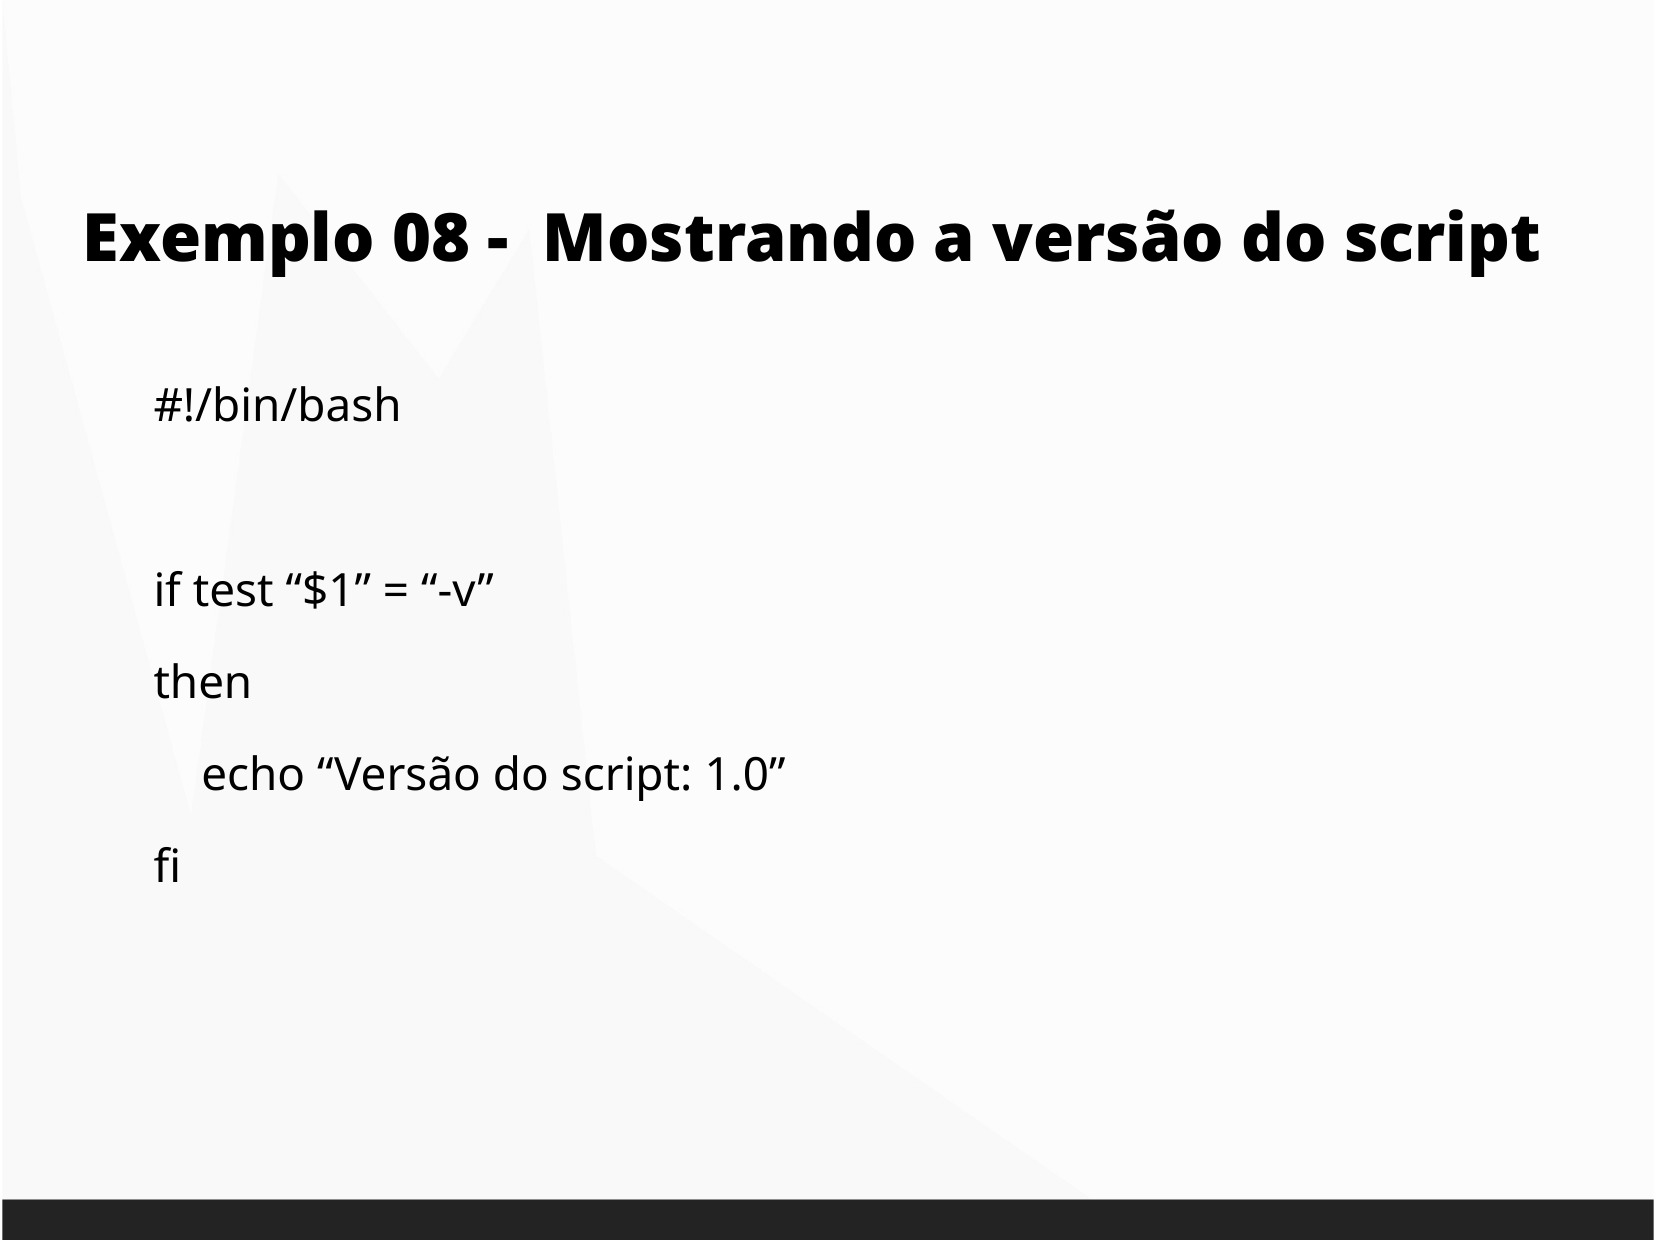

# Exemplo 08 - Mostrando a versão do script
#!/bin/bash
if test “$1” = “-v”
then
 echo “Versão do script: 1.0”
fi